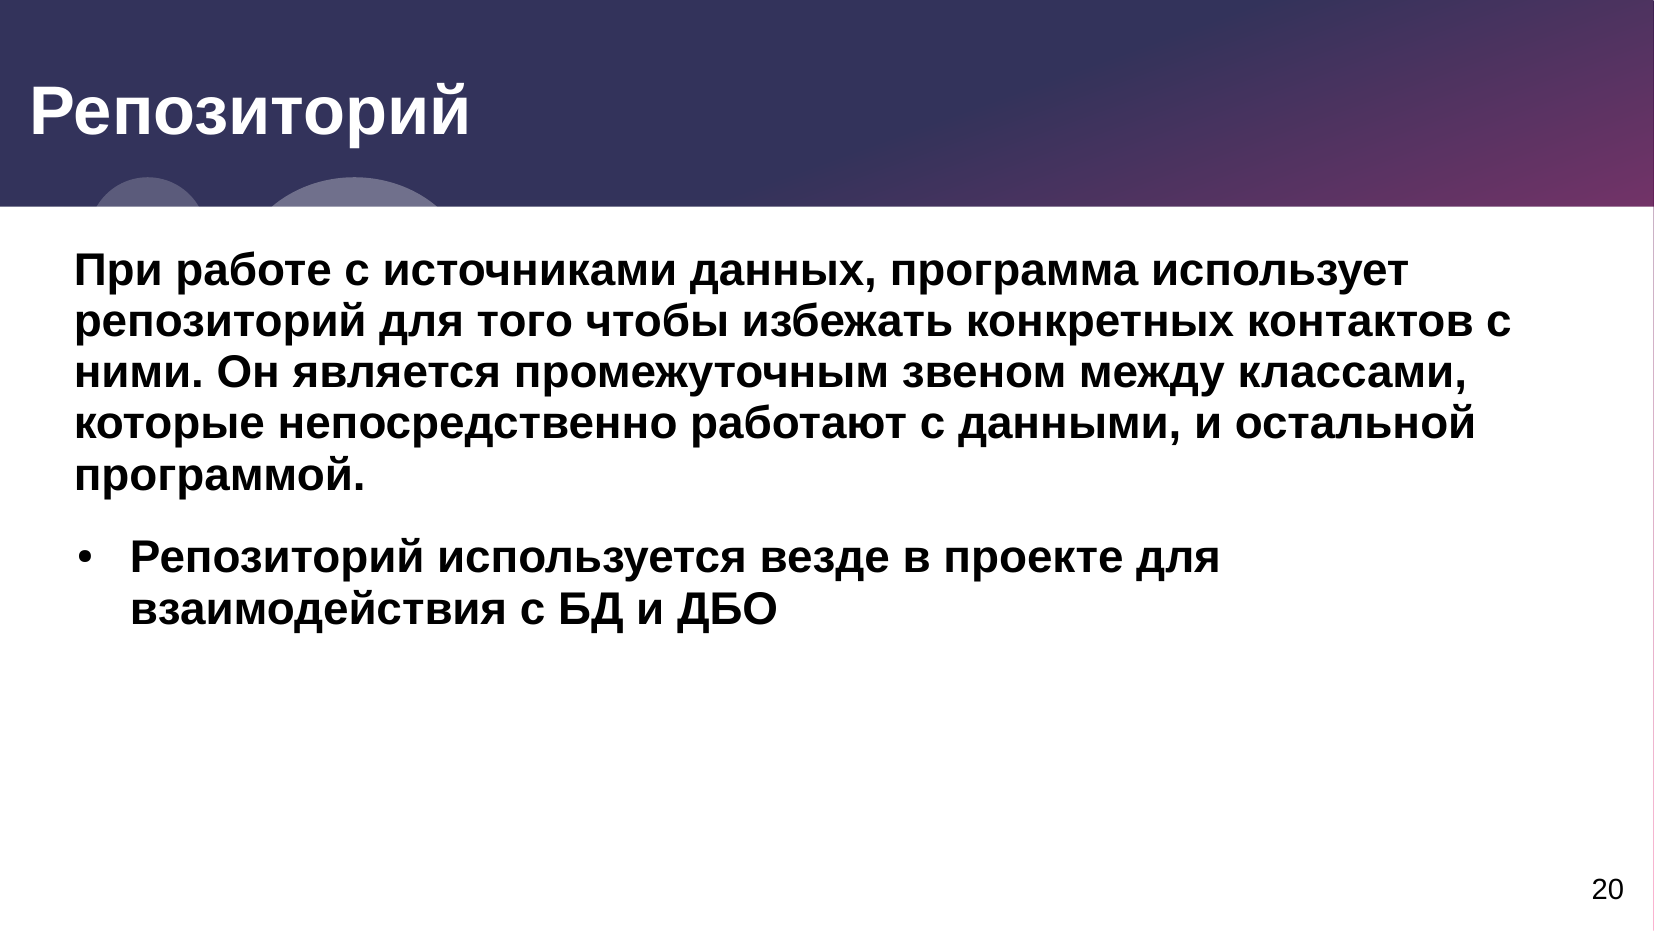

Репозиторий
При работе с источниками данных, программа использует репозиторий для того чтобы избежать конкретных контактов с ними. Он является промежуточным звеном между классами, которые непосредственно работают с данными, и остальной программой.
# Репозиторий используется везде в проекте для взаимодействия с БД и ДБО